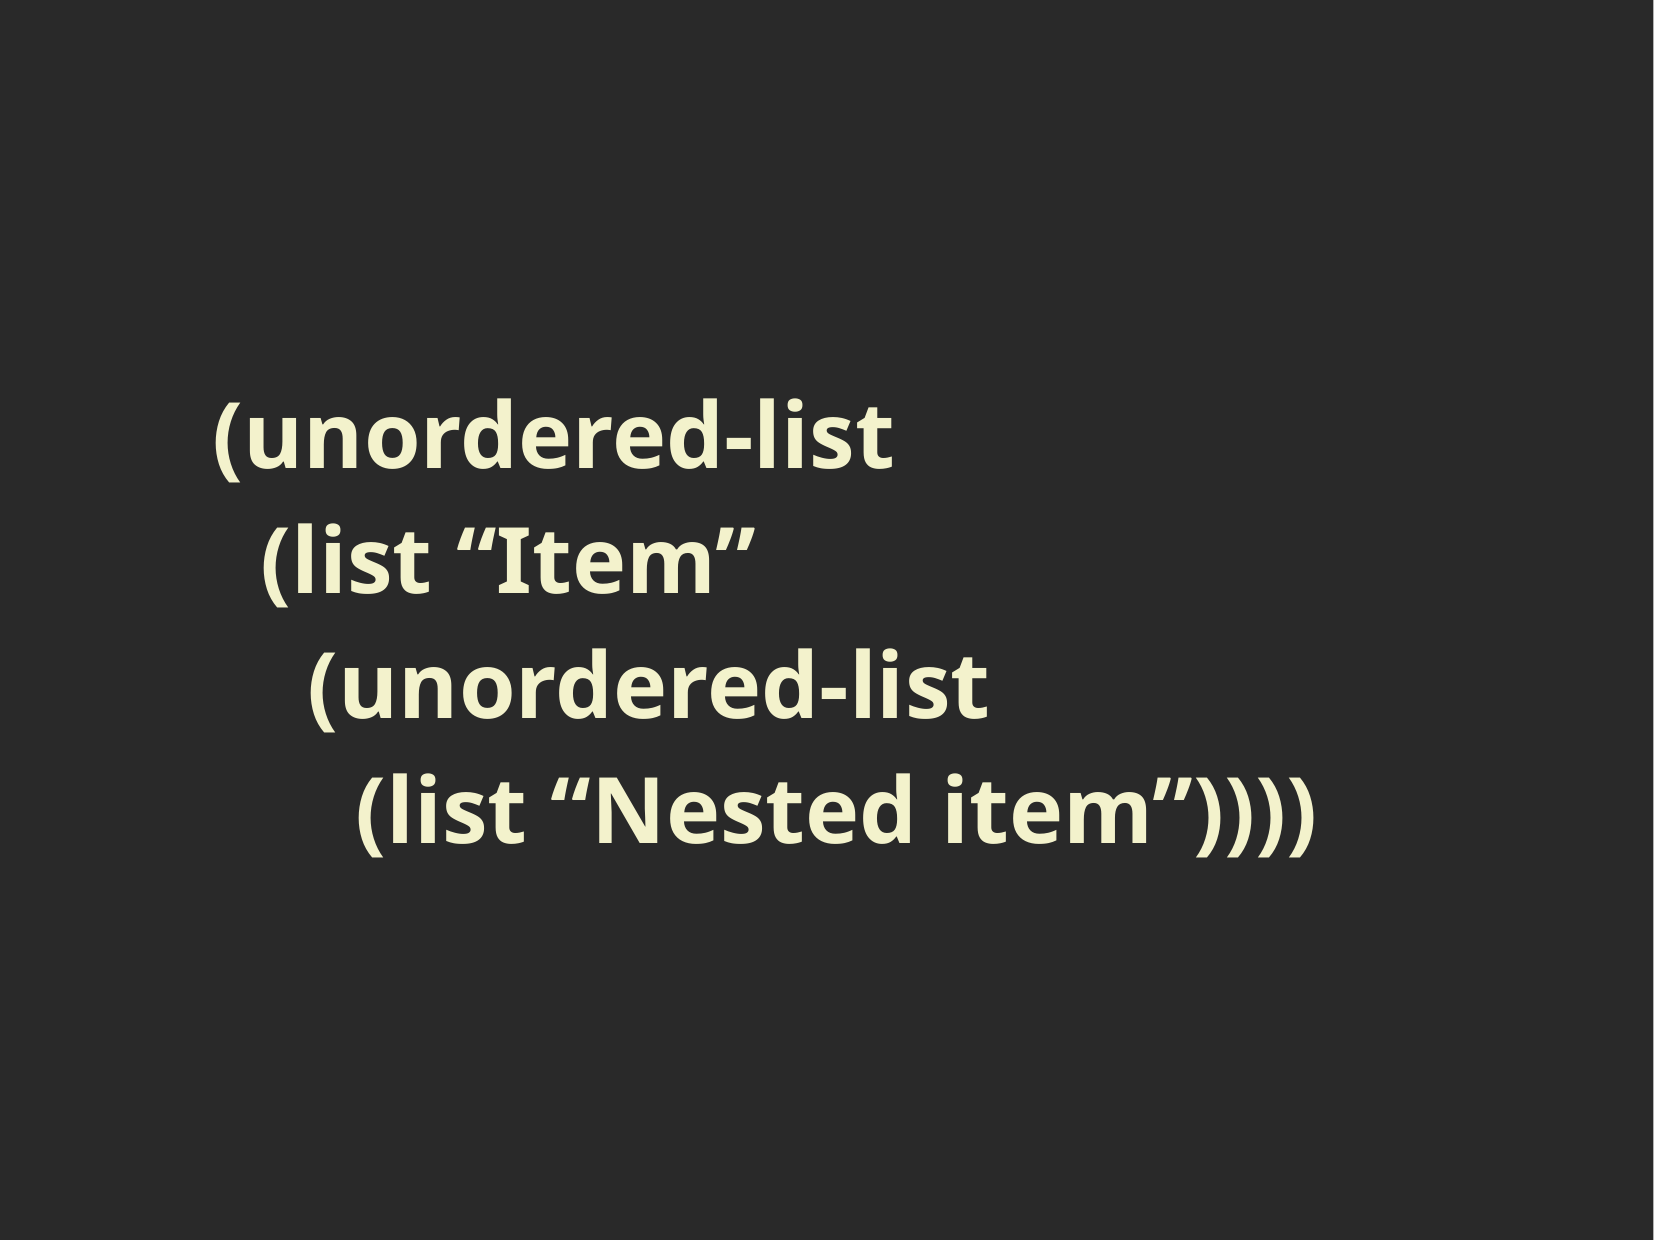

# (unordered-list
 (list “Item”
 (unordered-list
 (list “Nested item”))))